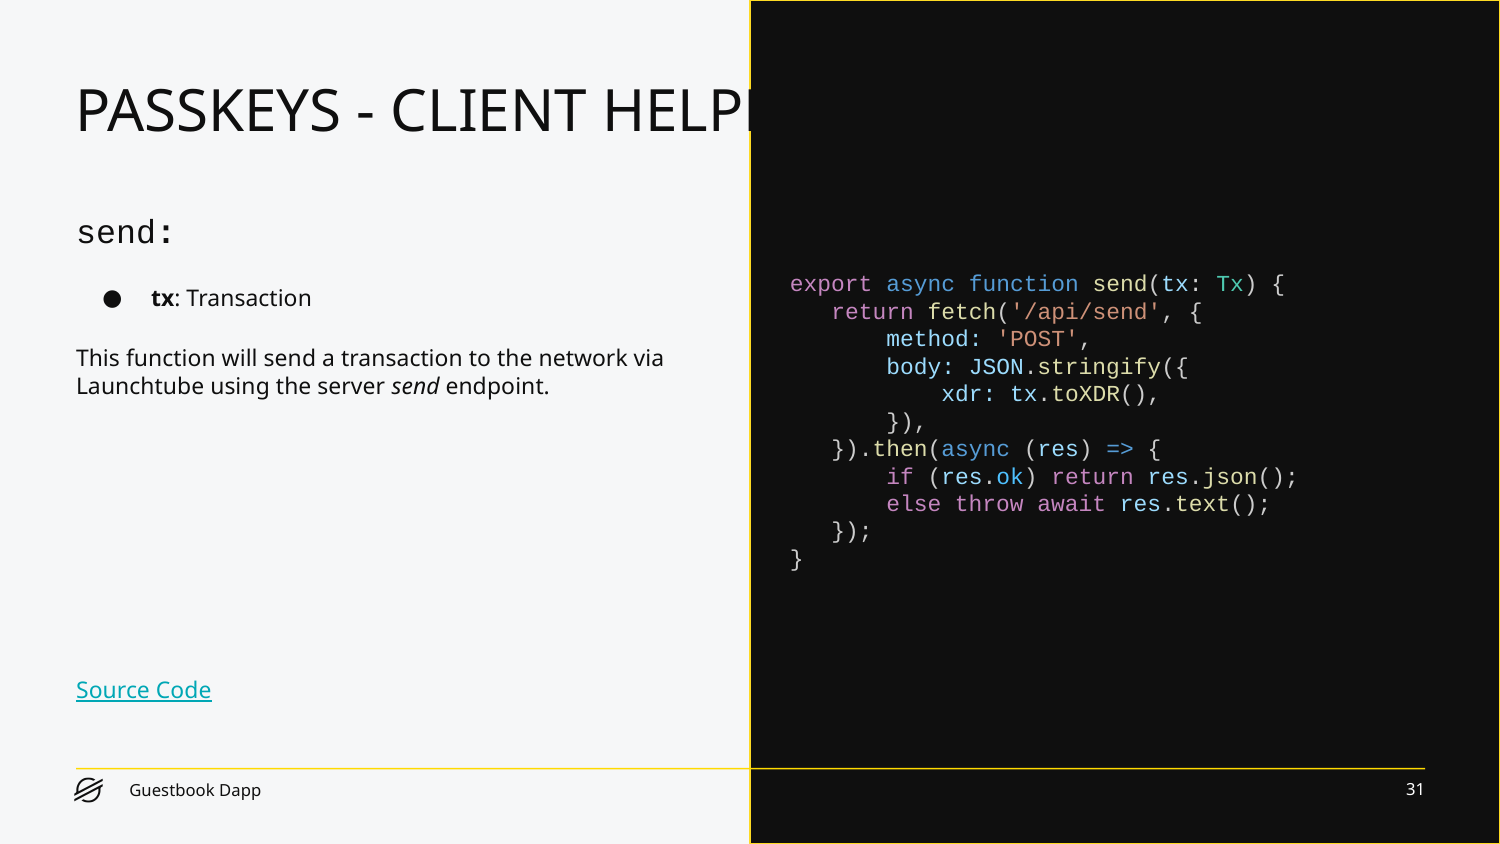

# PASSKEYS - CLIENT HELPERS
send:
tx: Transaction
This function will send a transaction to the network via Launchtube using the server send endpoint.
Source Code
export async function send(tx: Tx) {
 return fetch('/api/send', {
 method: 'POST',
 body: JSON.stringify({
 xdr: tx.toXDR(),
 }),
 }).then(async (res) => {
 if (res.ok) return res.json();
 else throw await res.text();
 });
}
Guestbook Dapp